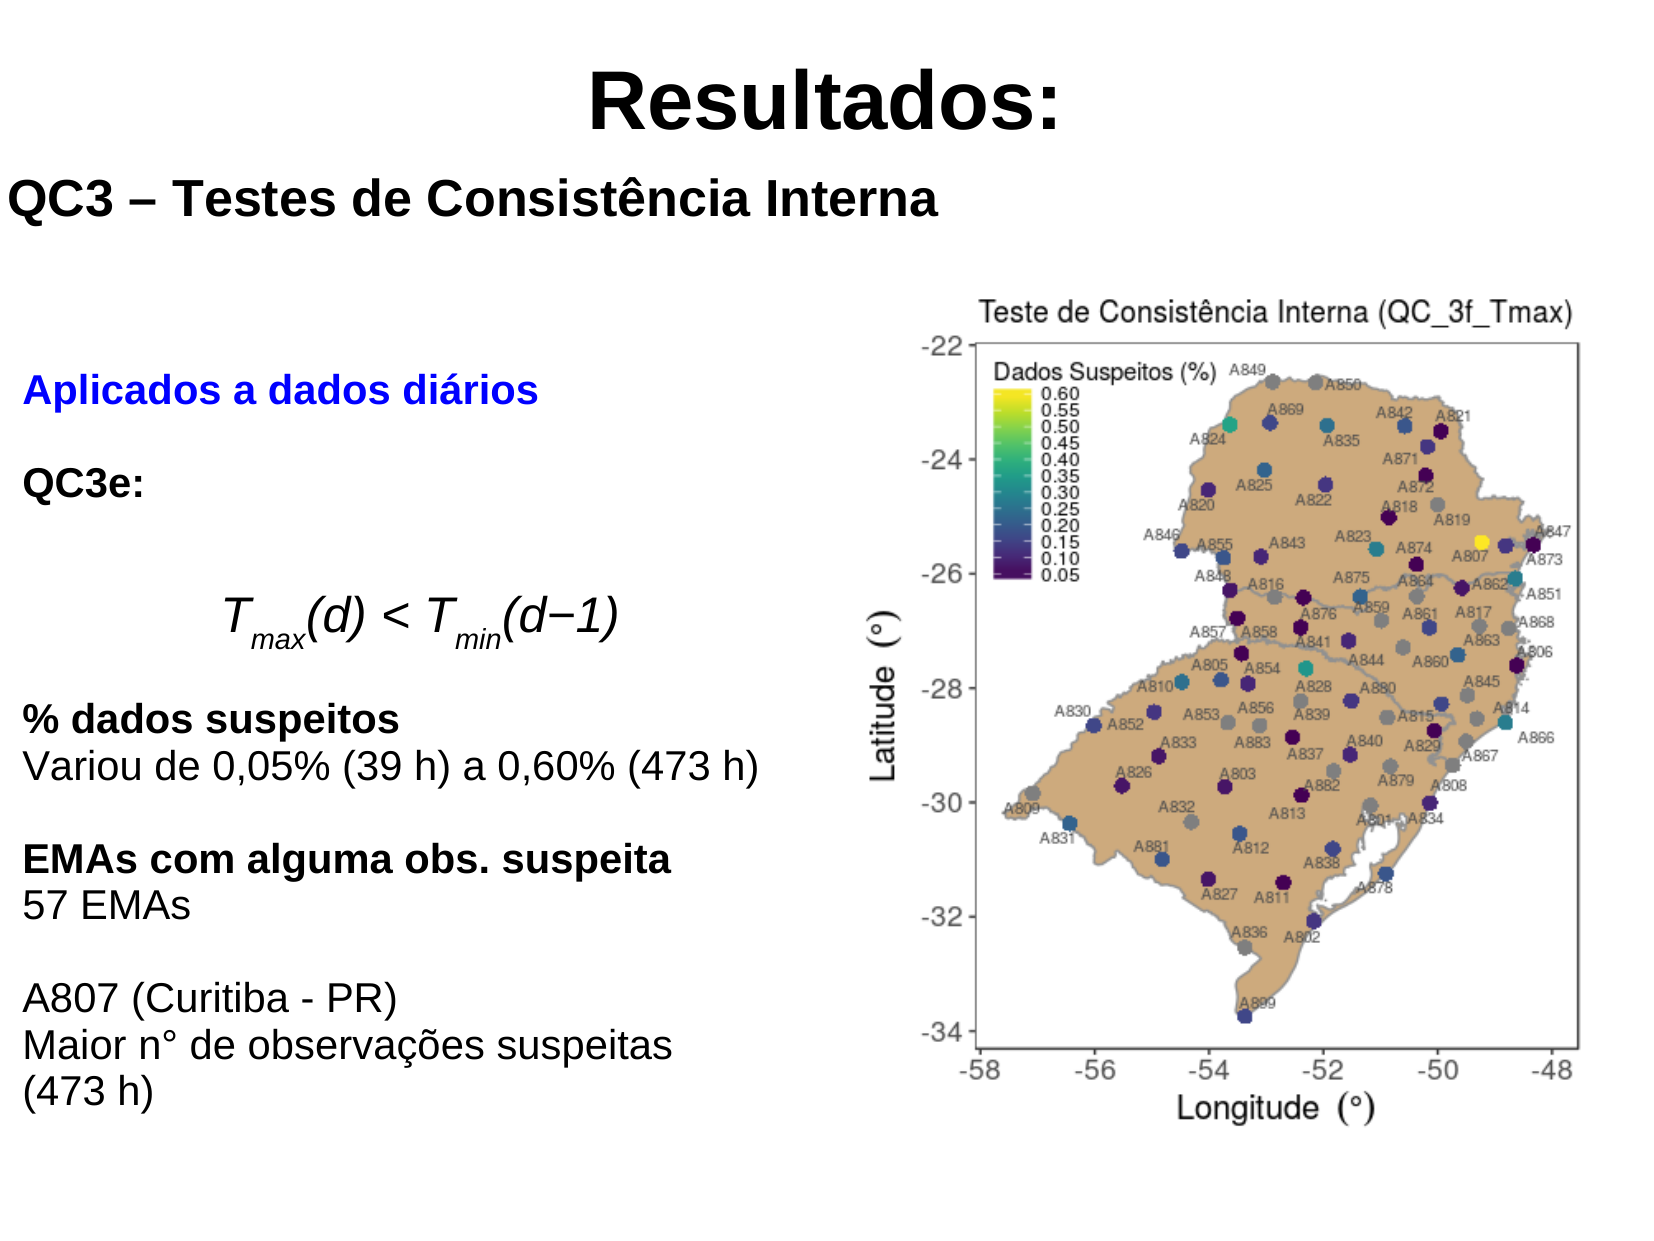

Resultados:
QC3 – Testes de Consistência Interna
Aplicados a dados diários
QC3e:
Tmax(d) < Tmin(d−1)
% dados suspeitos
Variou de 0,05% (39 h) a 0,60% (473 h)
EMAs com alguma obs. suspeita
57 EMAs
A807 (Curitiba - PR)
Maior n° de observações suspeitas
(473 h)